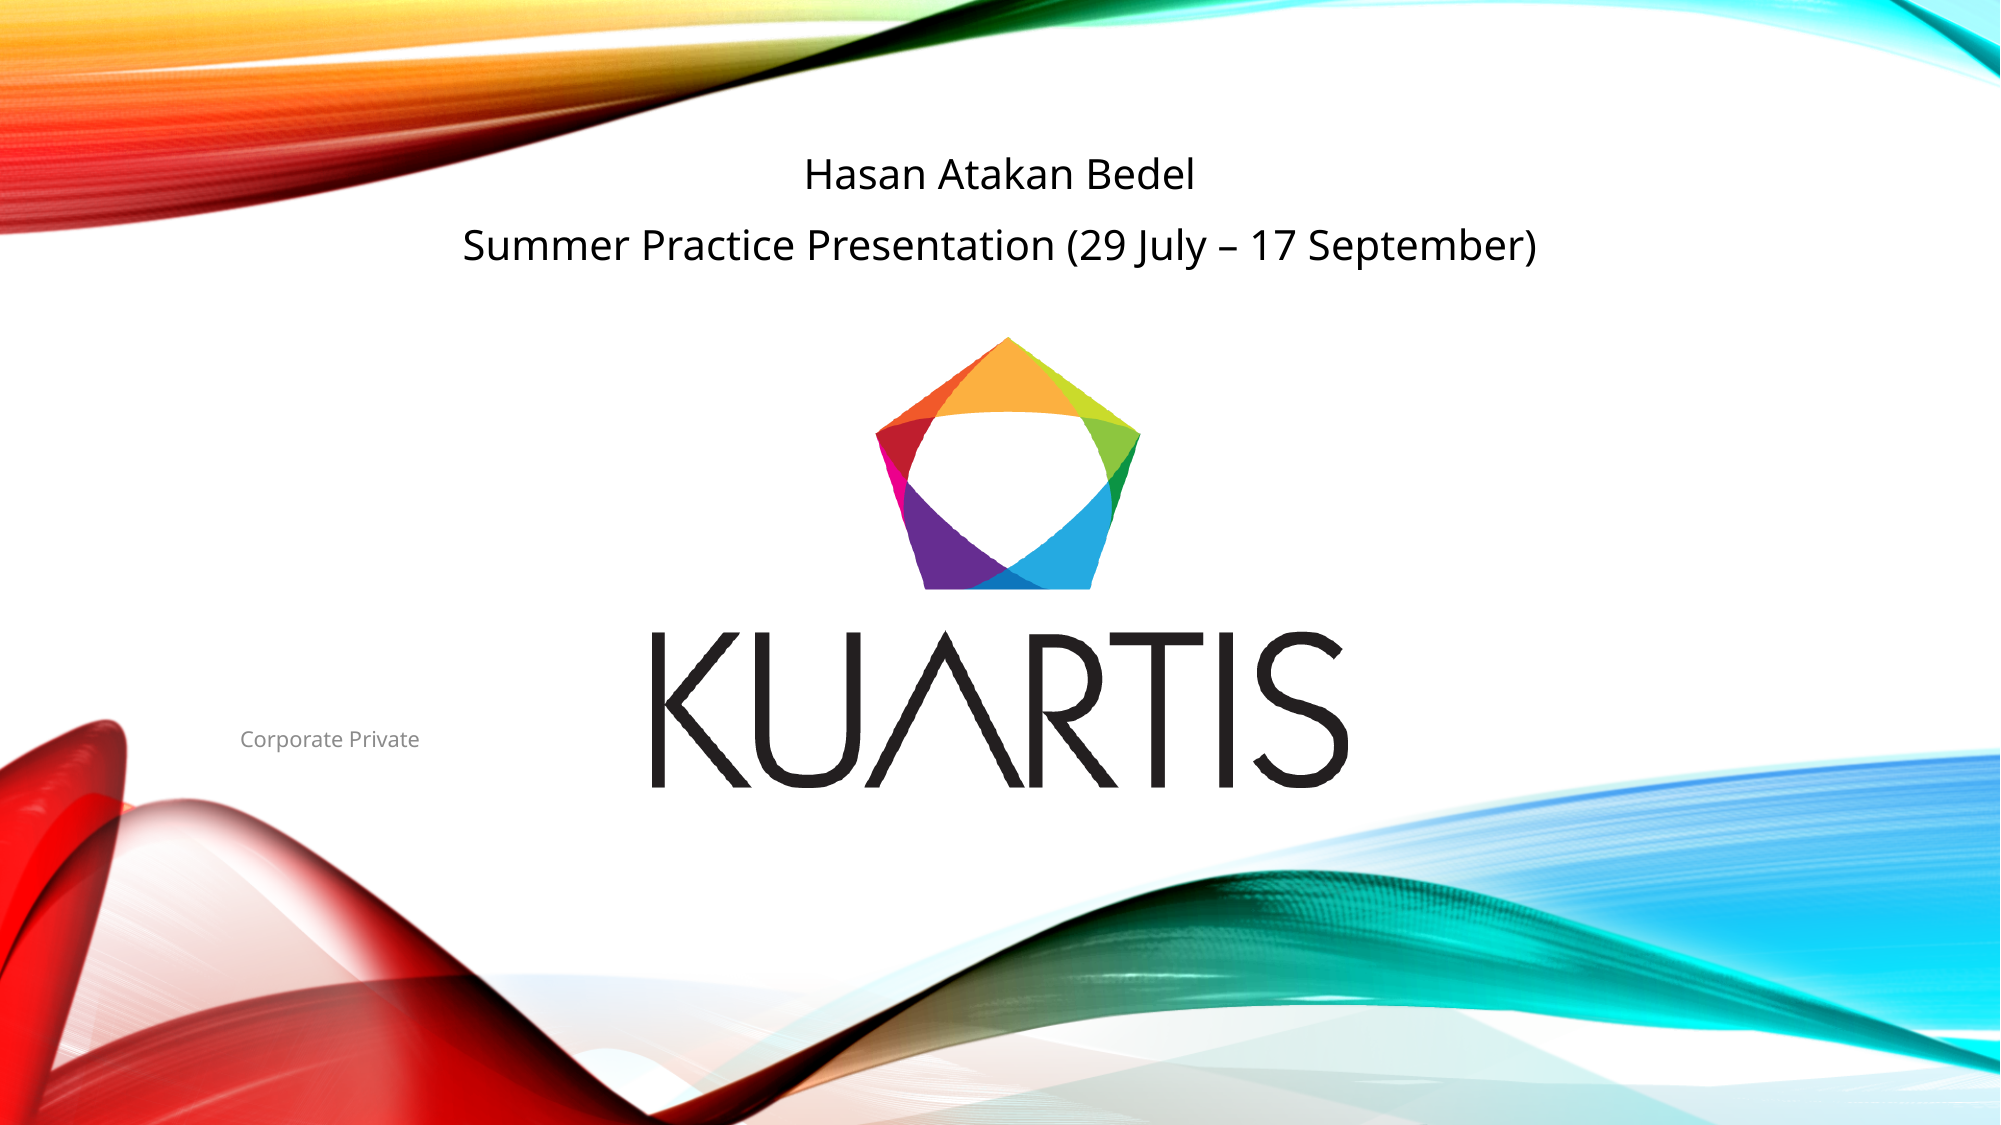

# Hasan Atakan Bedel
Summer Practice Presentation (29 July – 17 September)
Corporate Private